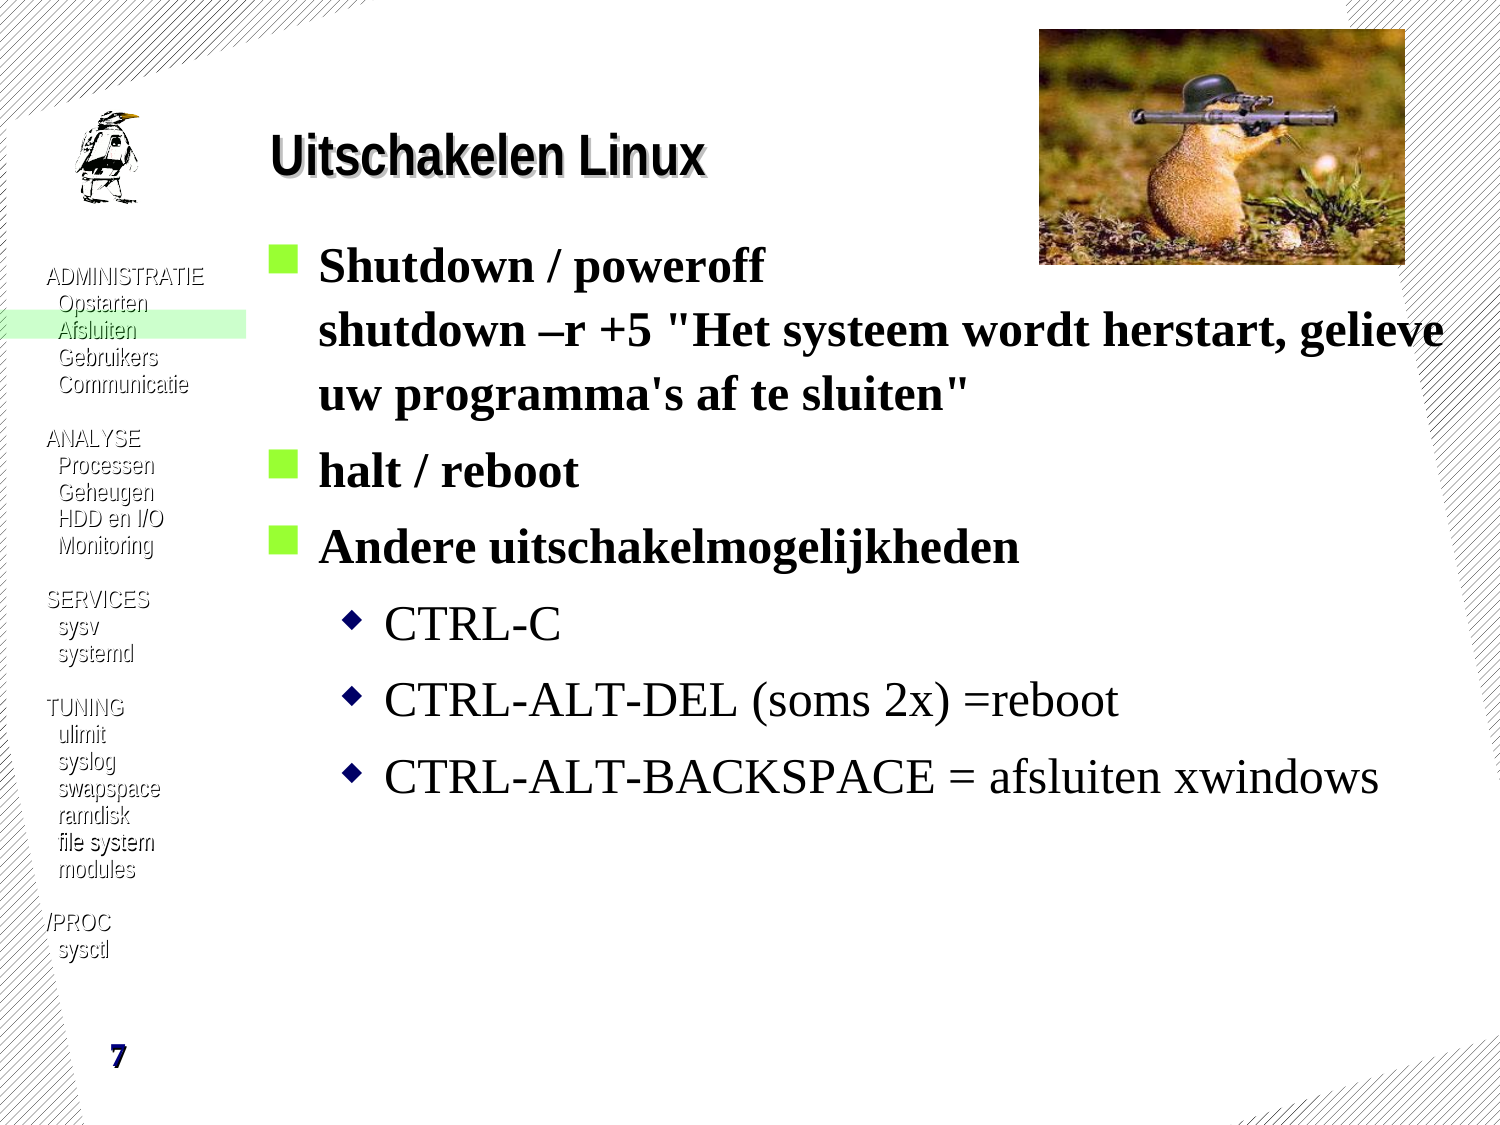

# Uitschakelen Linux
Shutdown / poweroff
shutdown –r +5 "Het systeem wordt herstart, gelieve uw programma's af te sluiten"
halt / reboot
Andere uitschakelmogelijkheden
CTRL-C
CTRL-ALT-DEL (soms 2x) =reboot
CTRL-ALT-BACKSPACE = afsluiten xwindows